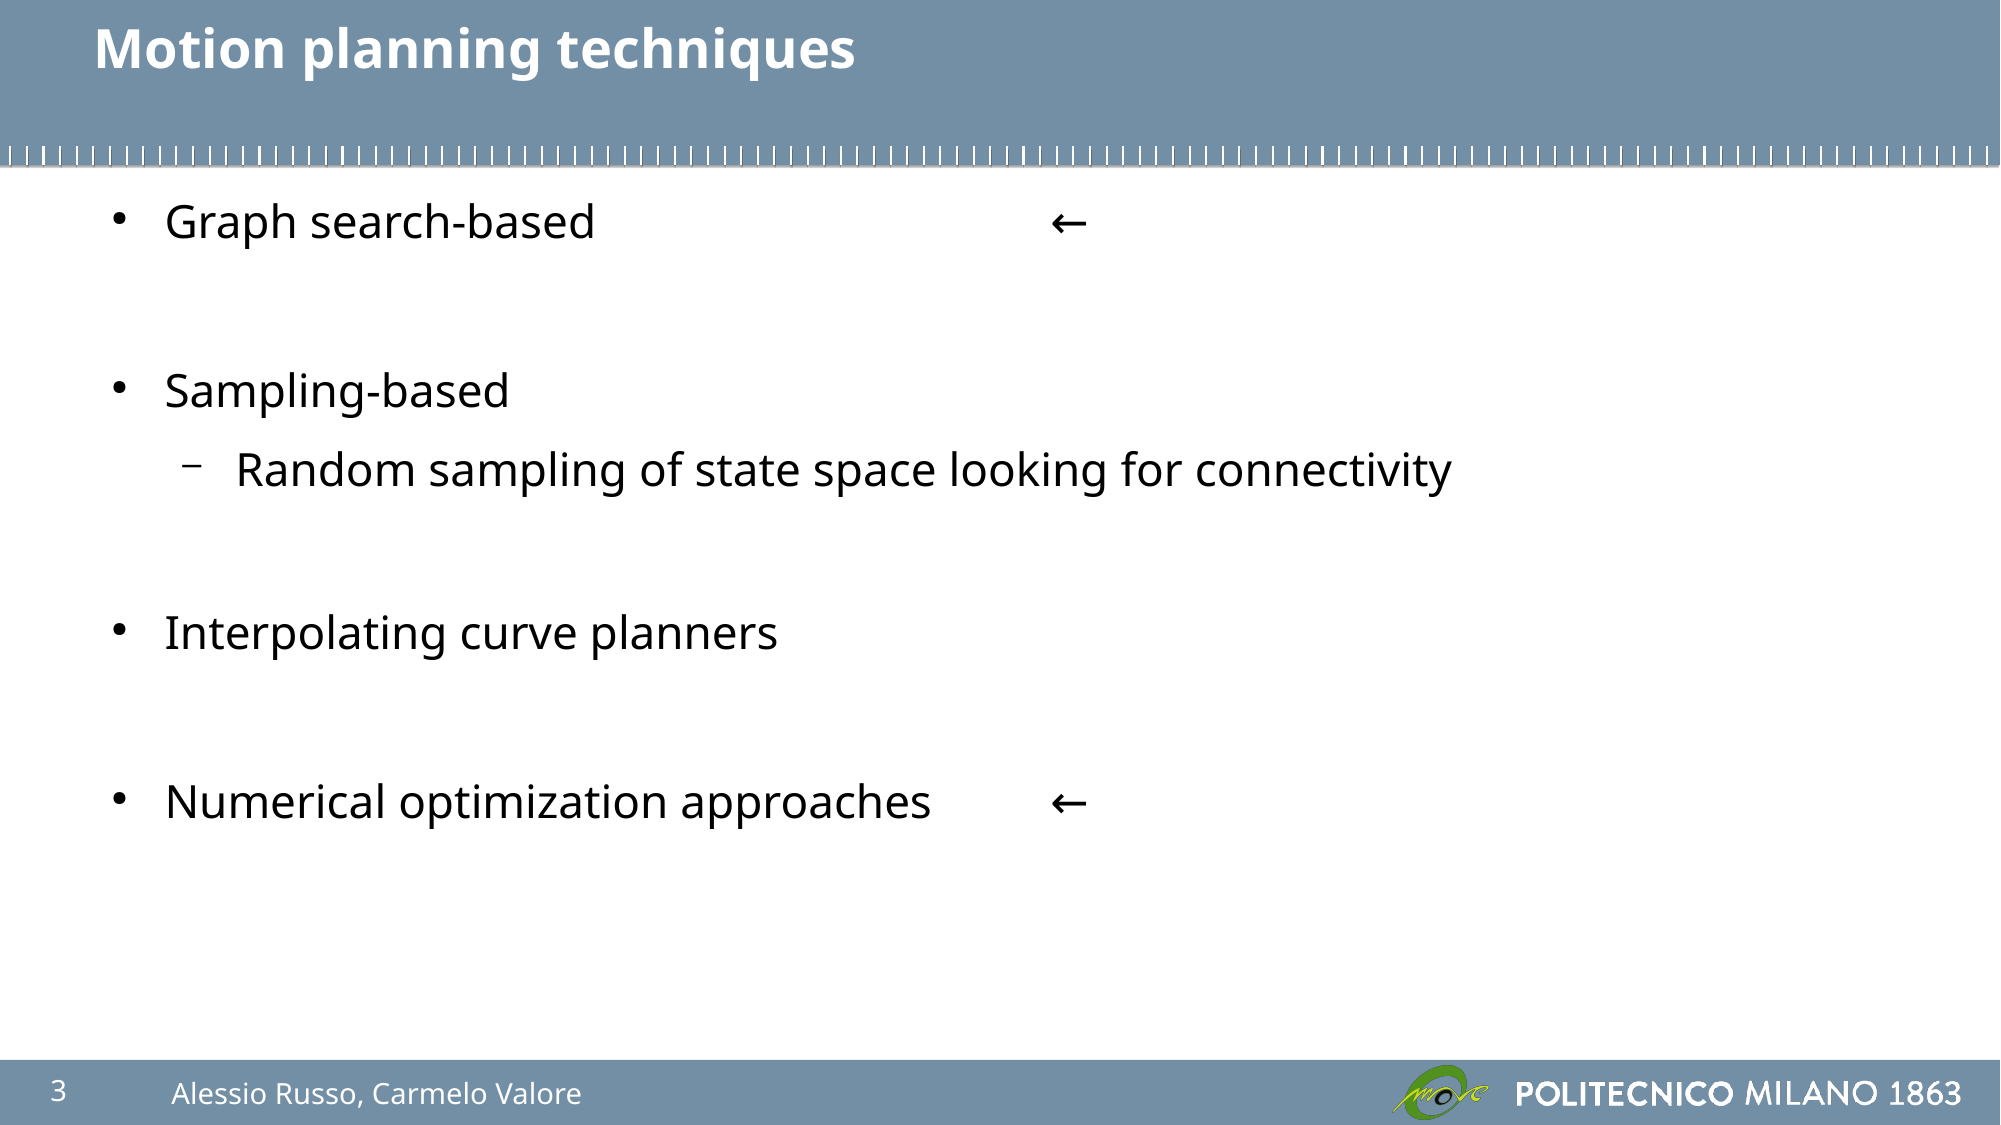

# Motion planning techniques
Graph search-based							←
Sampling-based
Random sampling of state space looking for connectivity
Interpolating curve planners
Numerical optimization approaches		←
Alessio Russo, Carmelo Valore